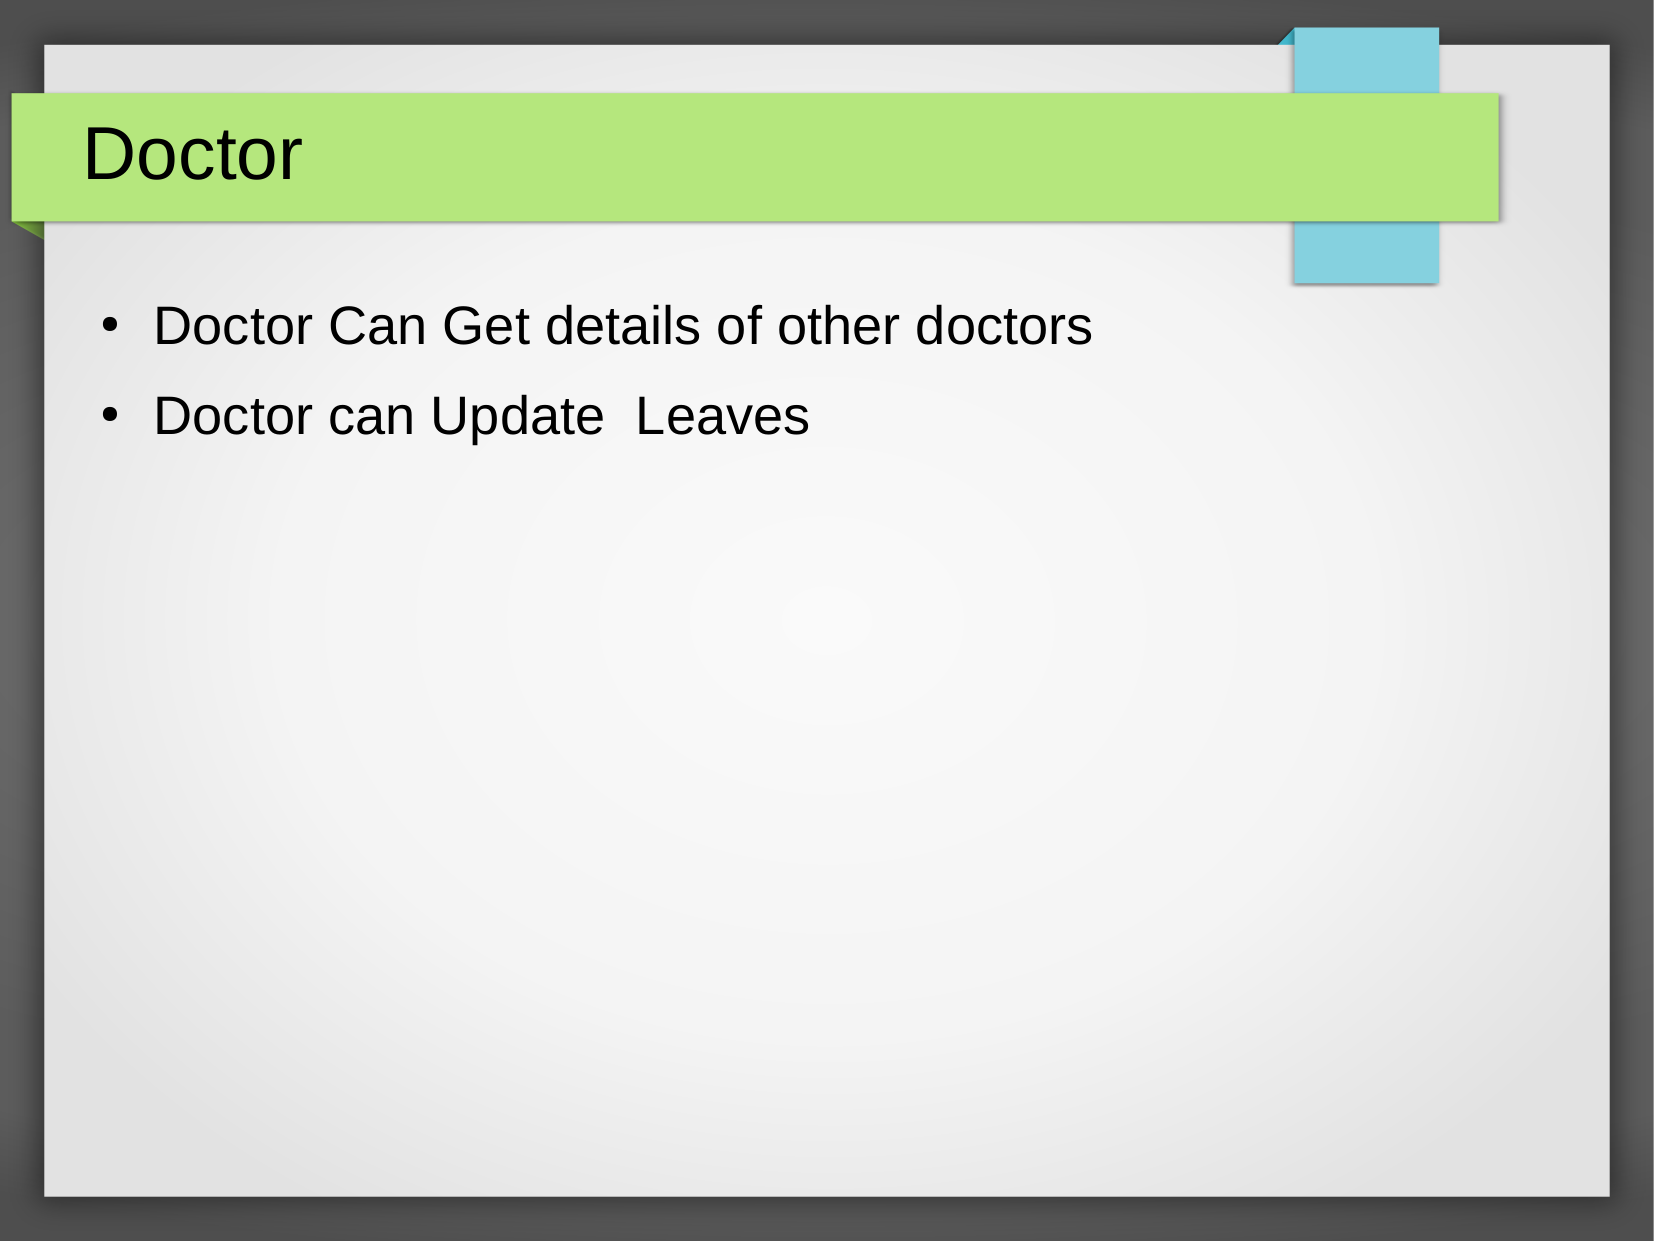

# Doctor
Doctor Can Get details of other doctors
Doctor can Update Leaves